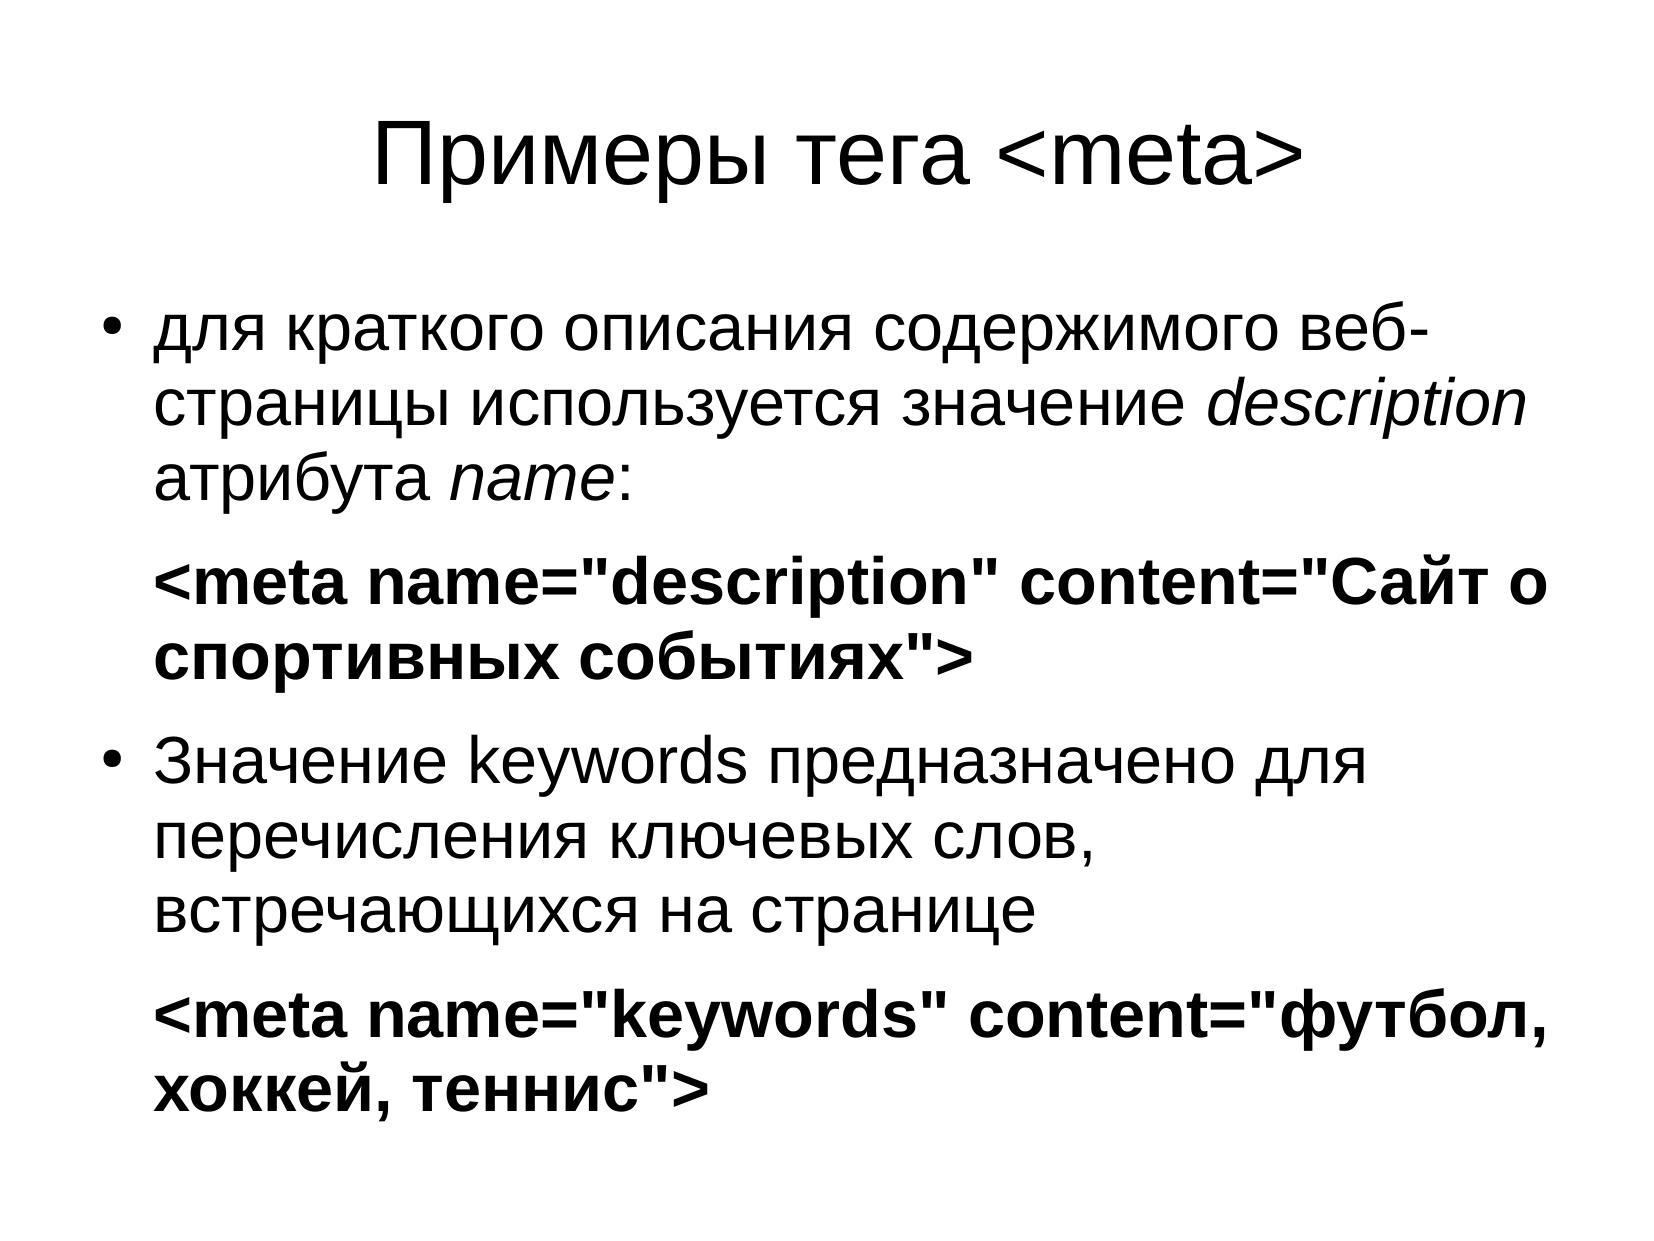

# Примеры тега <meta>
для краткого описания содержимого веб-страницы используется значение description атрибута name:
<meta name="description" content="Сайт о спортивных событиях">
Значение keywords предназначено для перечисления ключевых слов, встречающихся на странице
<meta name="keywords" content="футбол, хоккей, теннис">